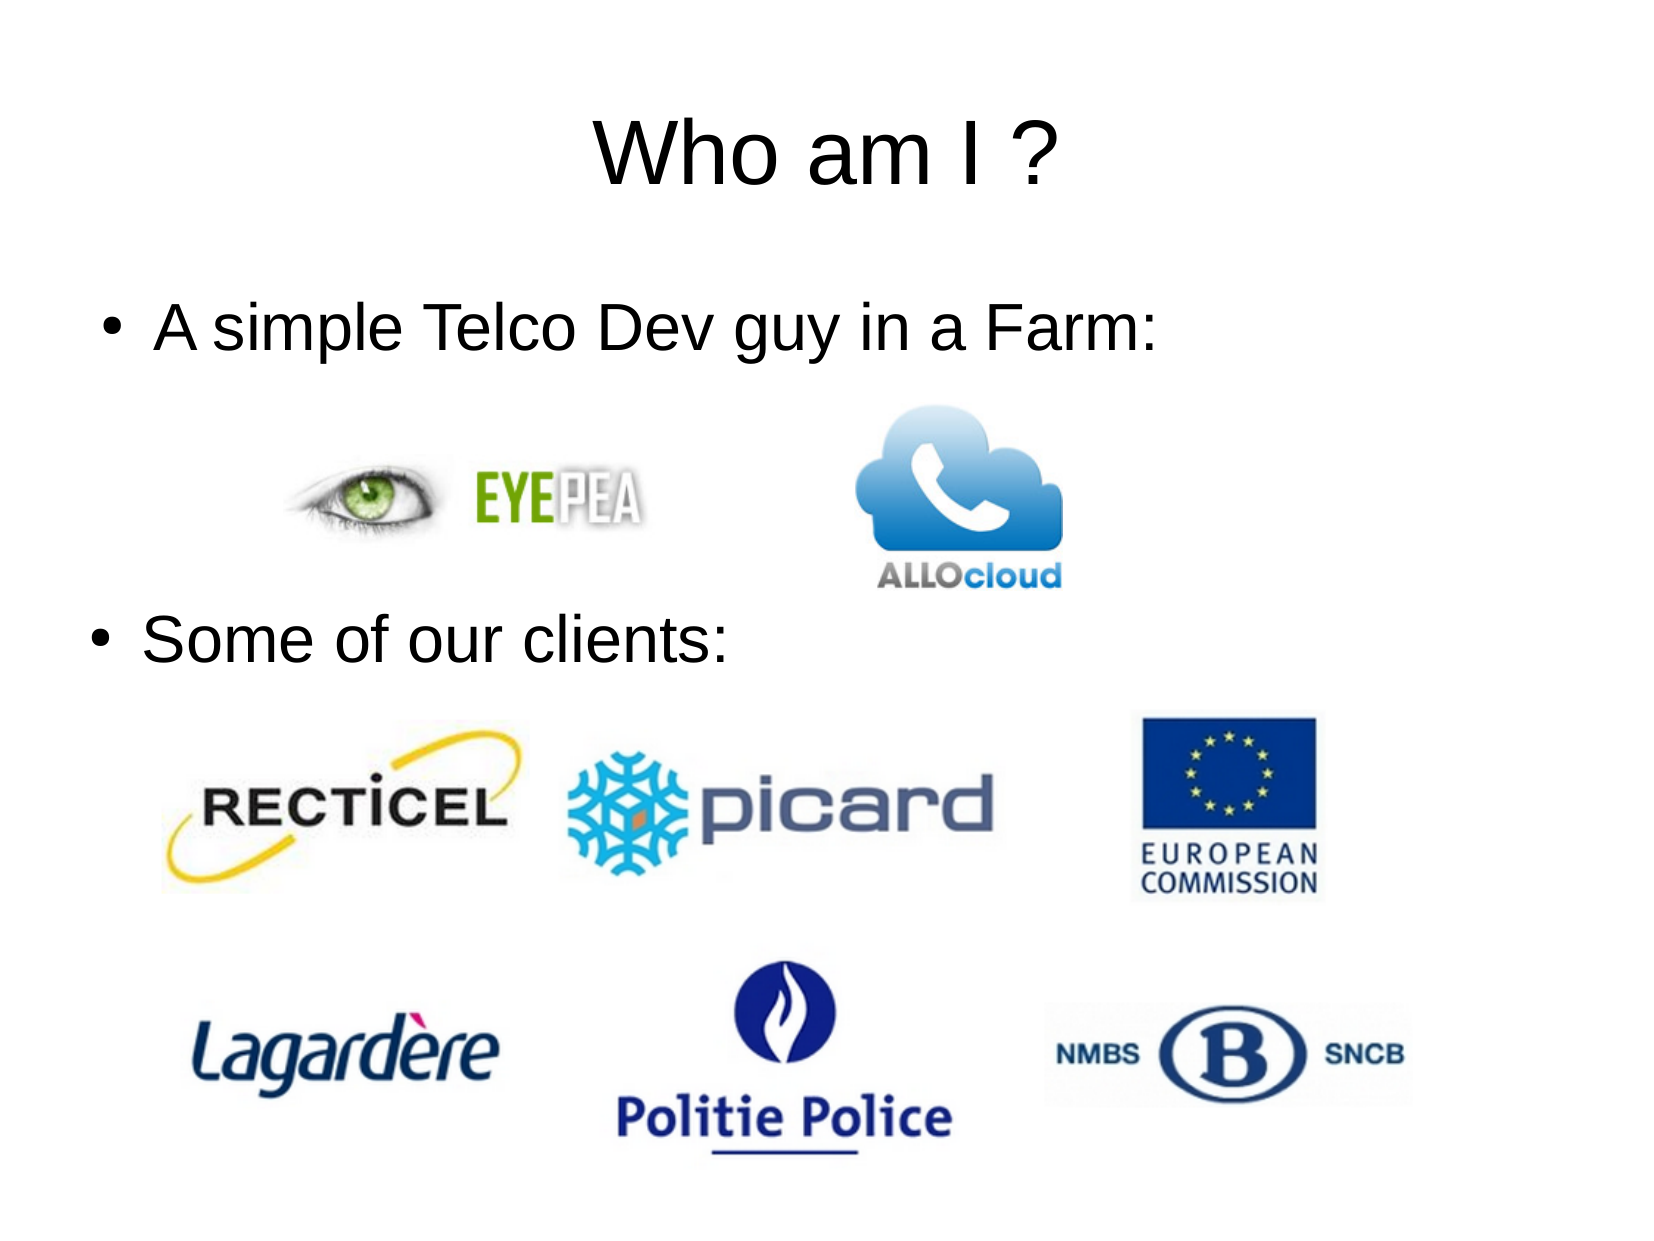

# Who am I ?
A simple Telco Dev guy in a Farm:
Some of our clients: